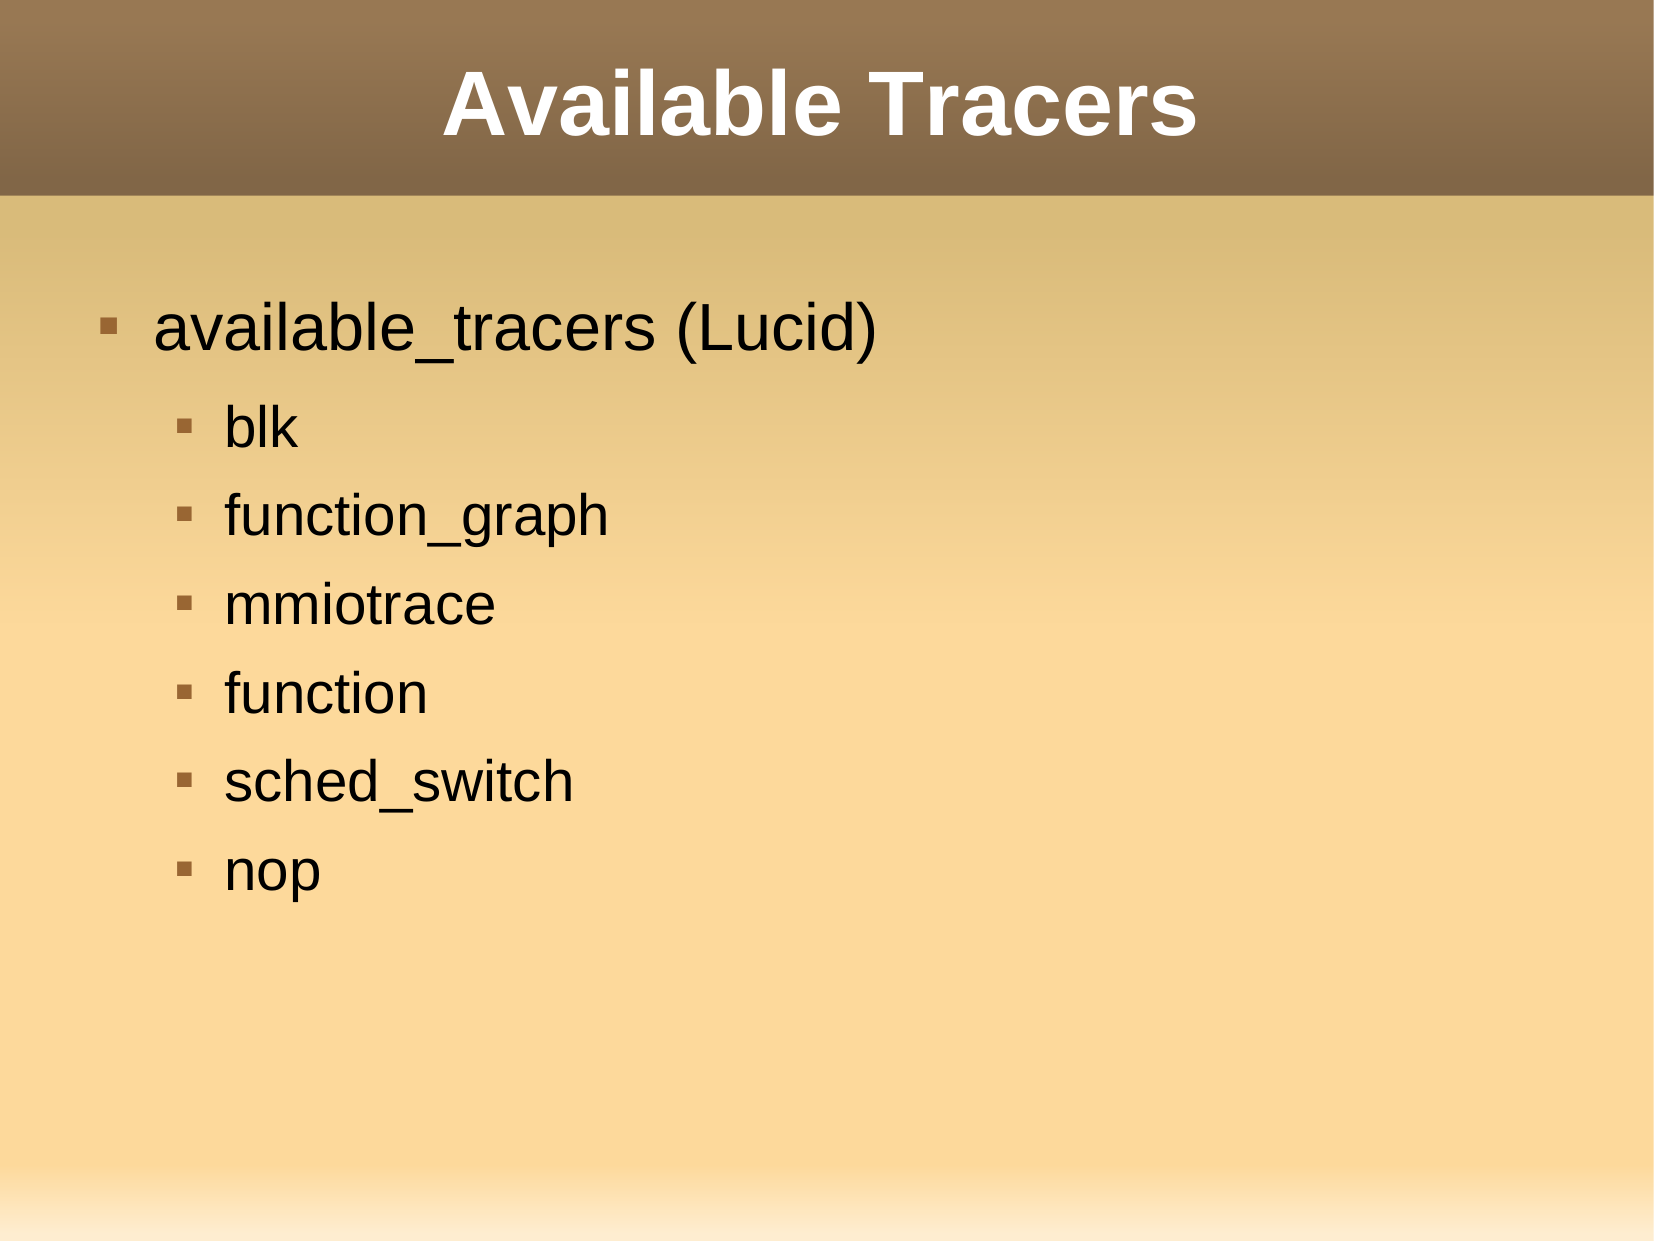

# Available Tracers
available_tracers (Lucid)
blk
function_graph
mmiotrace
function
sched_switch
nop